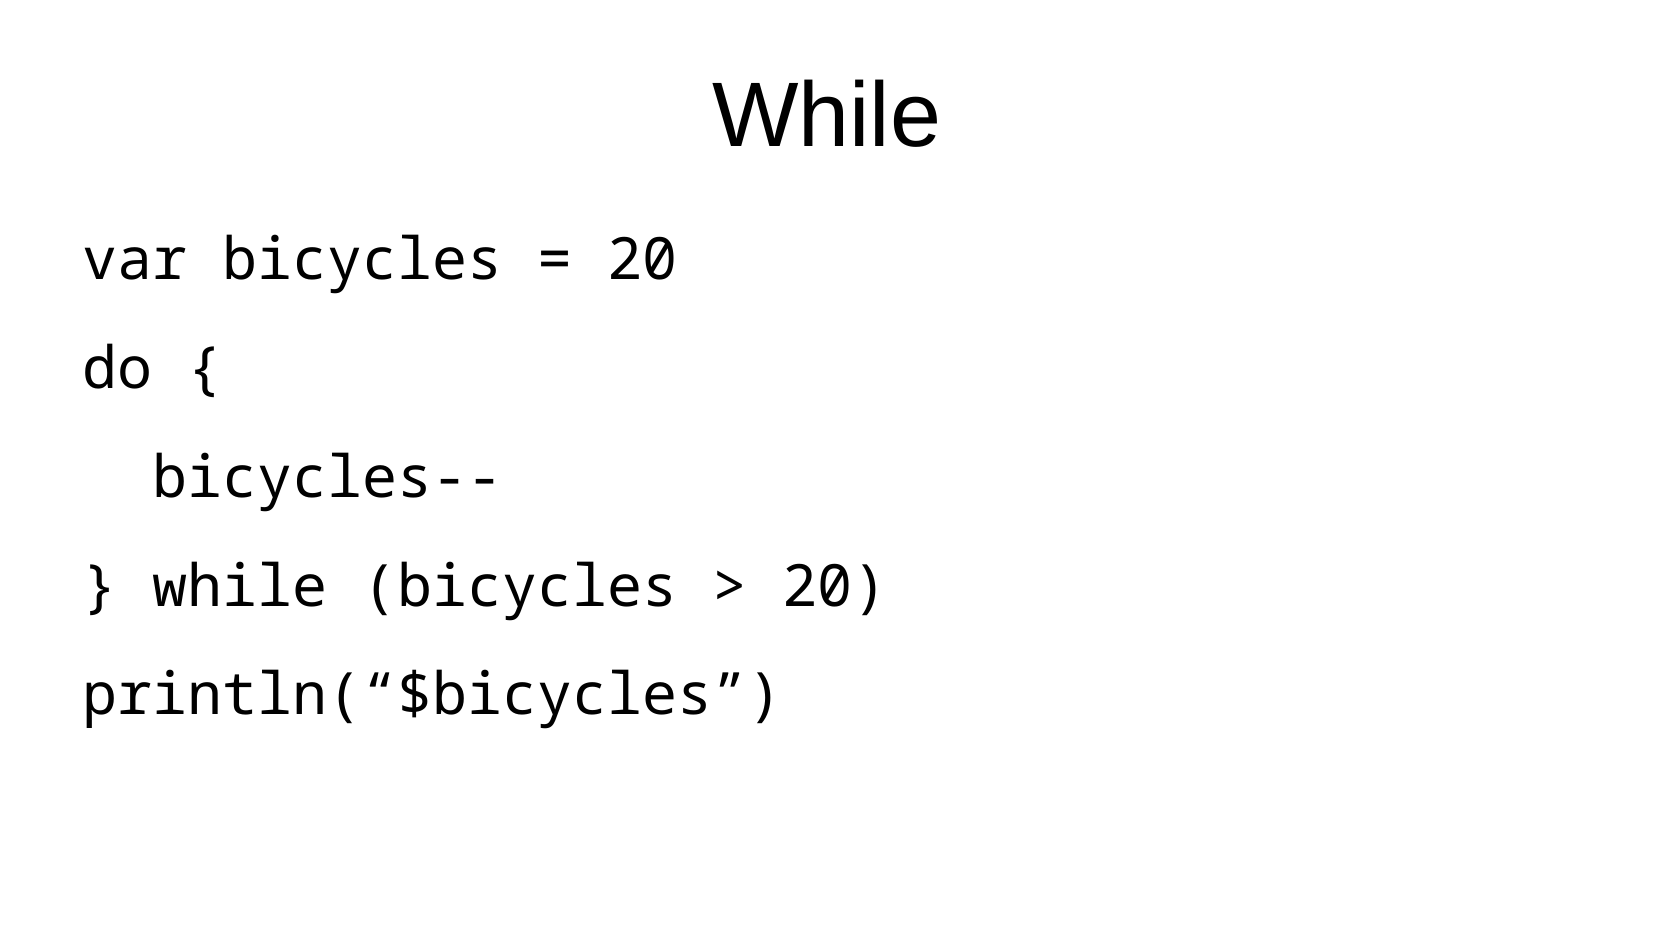

# While
var bicycles = 20
do {
 bicycles--
} while (bicycles > 20)
println(“$bicycles”)